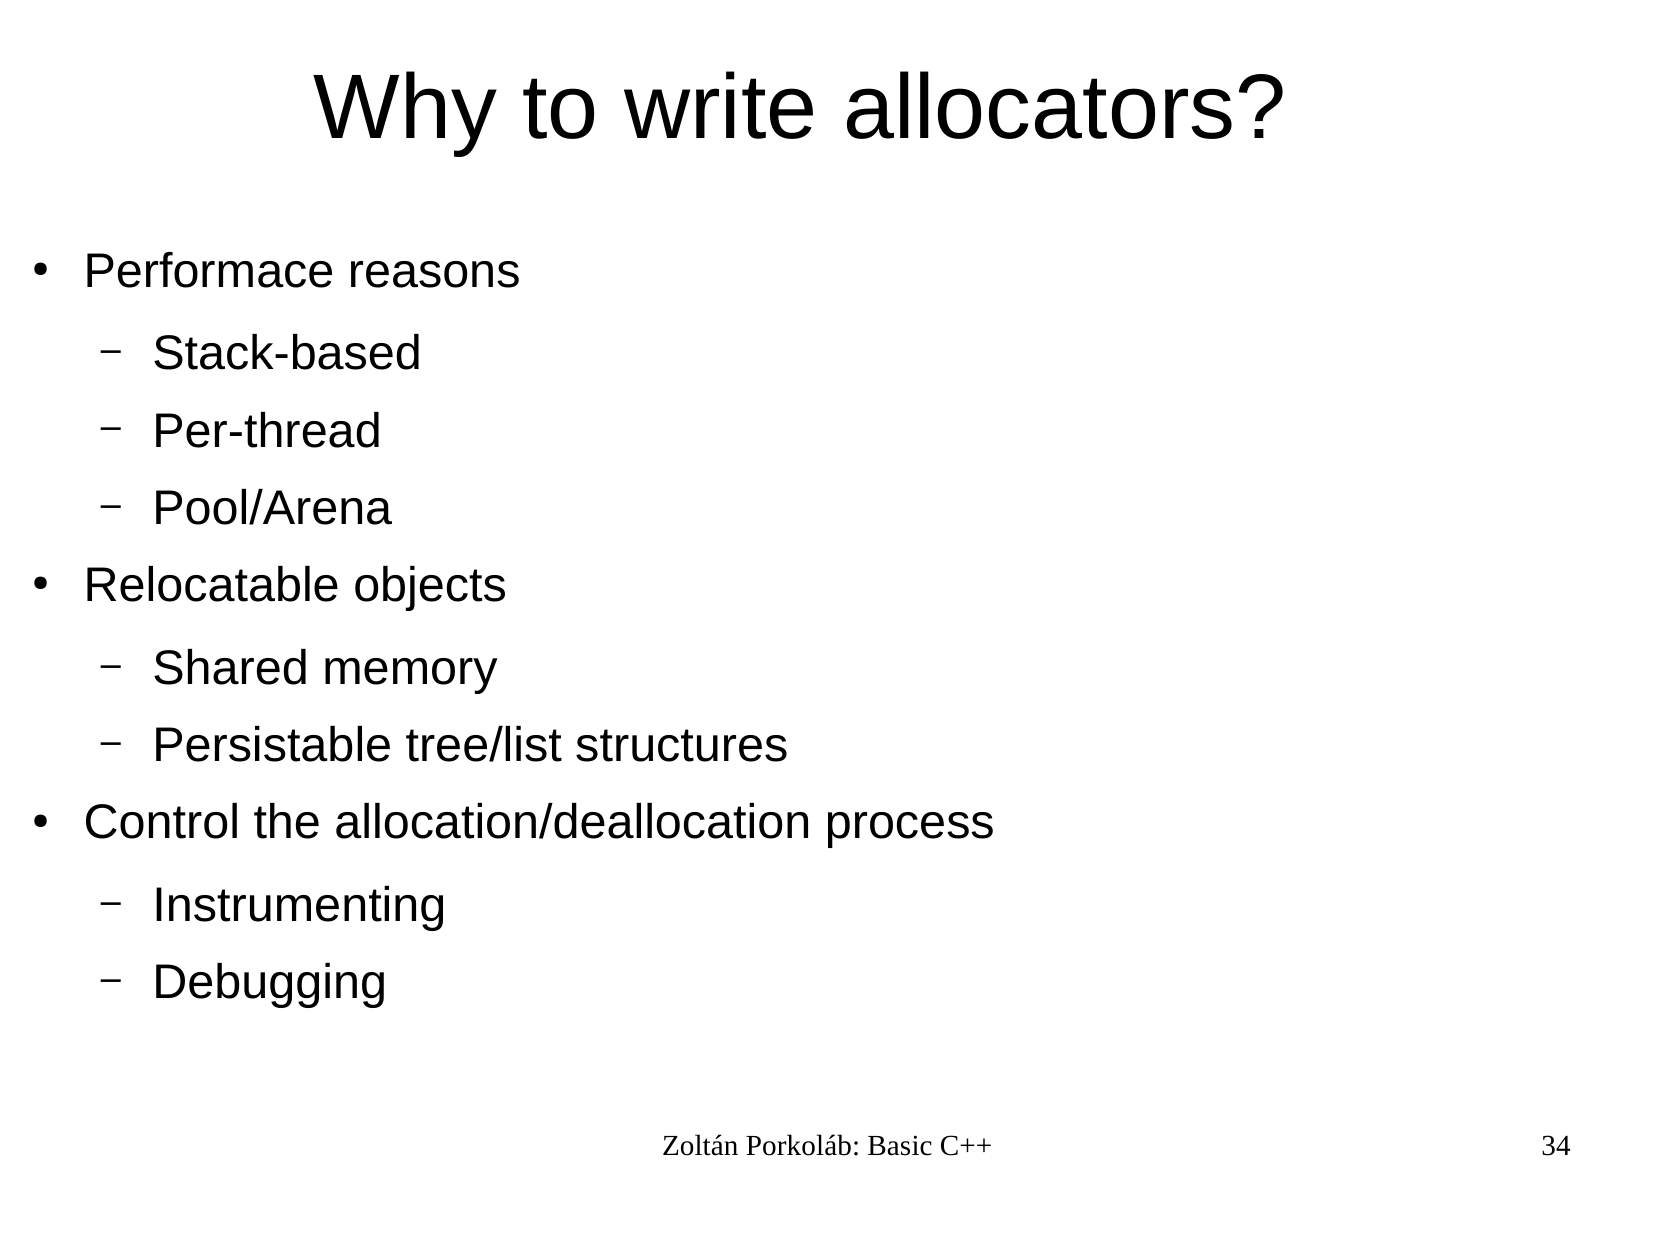

# Why to write allocators?
Performace reasons
Stack-based
Per-thread
Pool/Arena
Relocatable objects
Shared memory
Persistable tree/list structures
Control the allocation/deallocation process
Instrumenting
Debugging
Zoltán Porkoláb: Basic C++
34